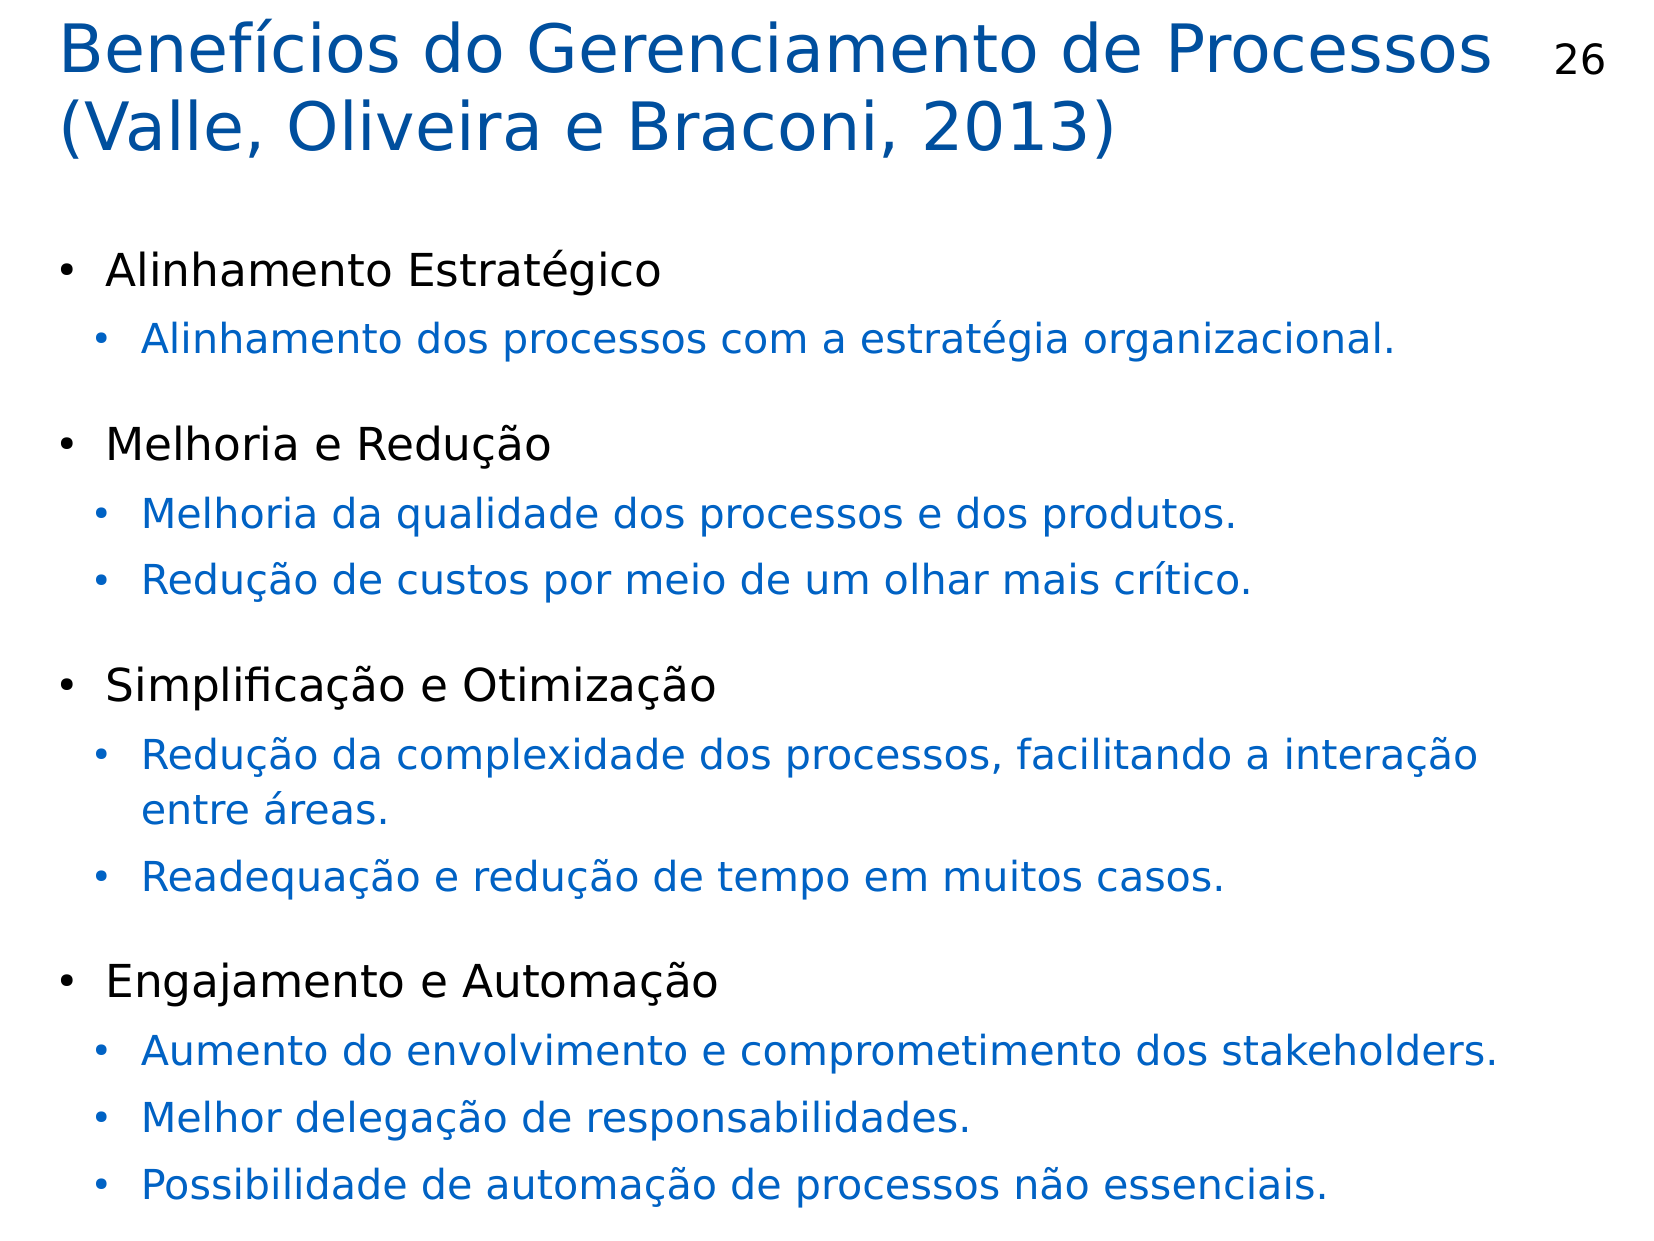

# Benefícios do Gerenciamento de Processos (Valle, Oliveira e Braconi, 2013)
26
Alinhamento Estratégico
Alinhamento dos processos com a estratégia organizacional.
Melhoria e Redução
Melhoria da qualidade dos processos e dos produtos.
Redução de custos por meio de um olhar mais crítico.
Simplificação e Otimização
Redução da complexidade dos processos, facilitando a interação entre áreas.
Readequação e redução de tempo em muitos casos.
Engajamento e Automação
Aumento do envolvimento e comprometimento dos stakeholders.
Melhor delegação de responsabilidades.
Possibilidade de automação de processos não essenciais.